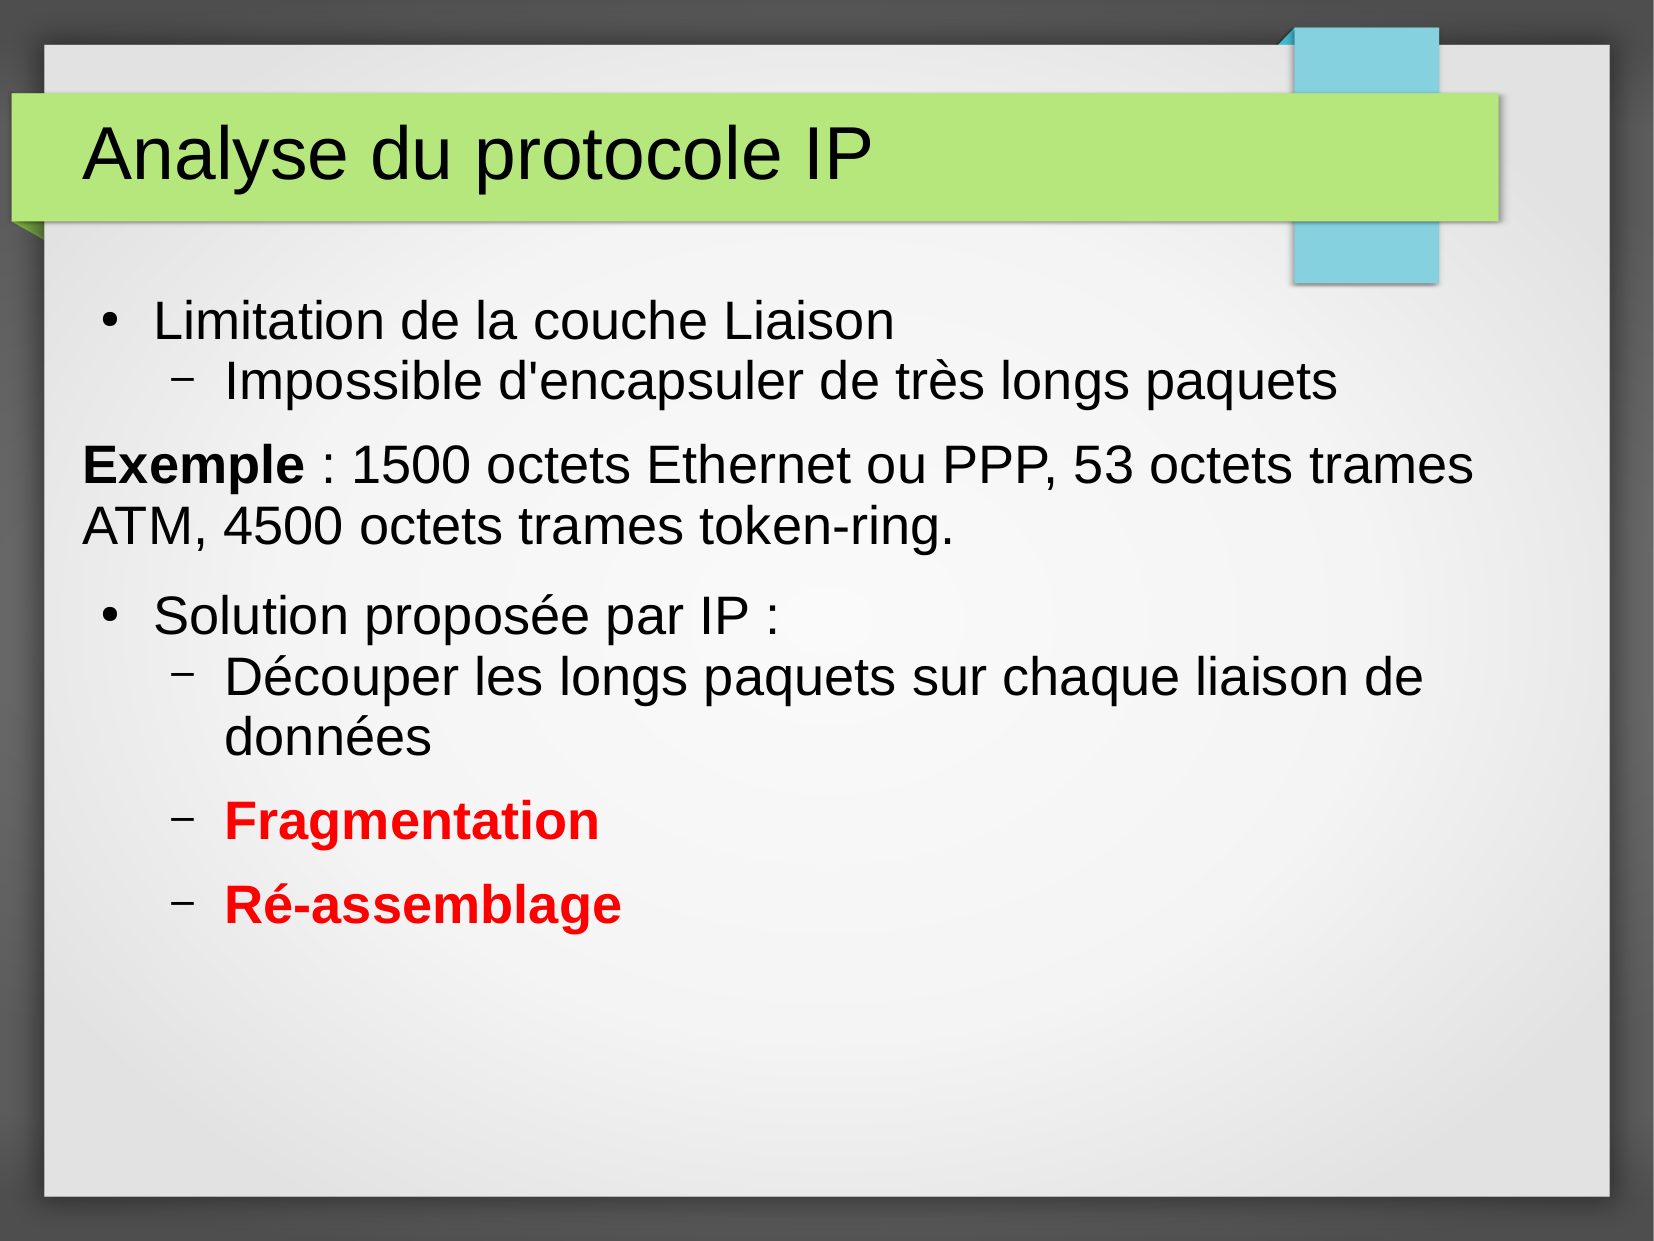

# Analyse du protocole IP
Limitation de la couche Liaison
Impossible d'encapsuler de très longs paquets
Exemple : 1500 octets Ethernet ou PPP, 53 octets trames ATM, 4500 octets trames token-ring.
Solution proposée par IP :
Découper les longs paquets sur chaque liaison de données
Fragmentation
Ré-assemblage